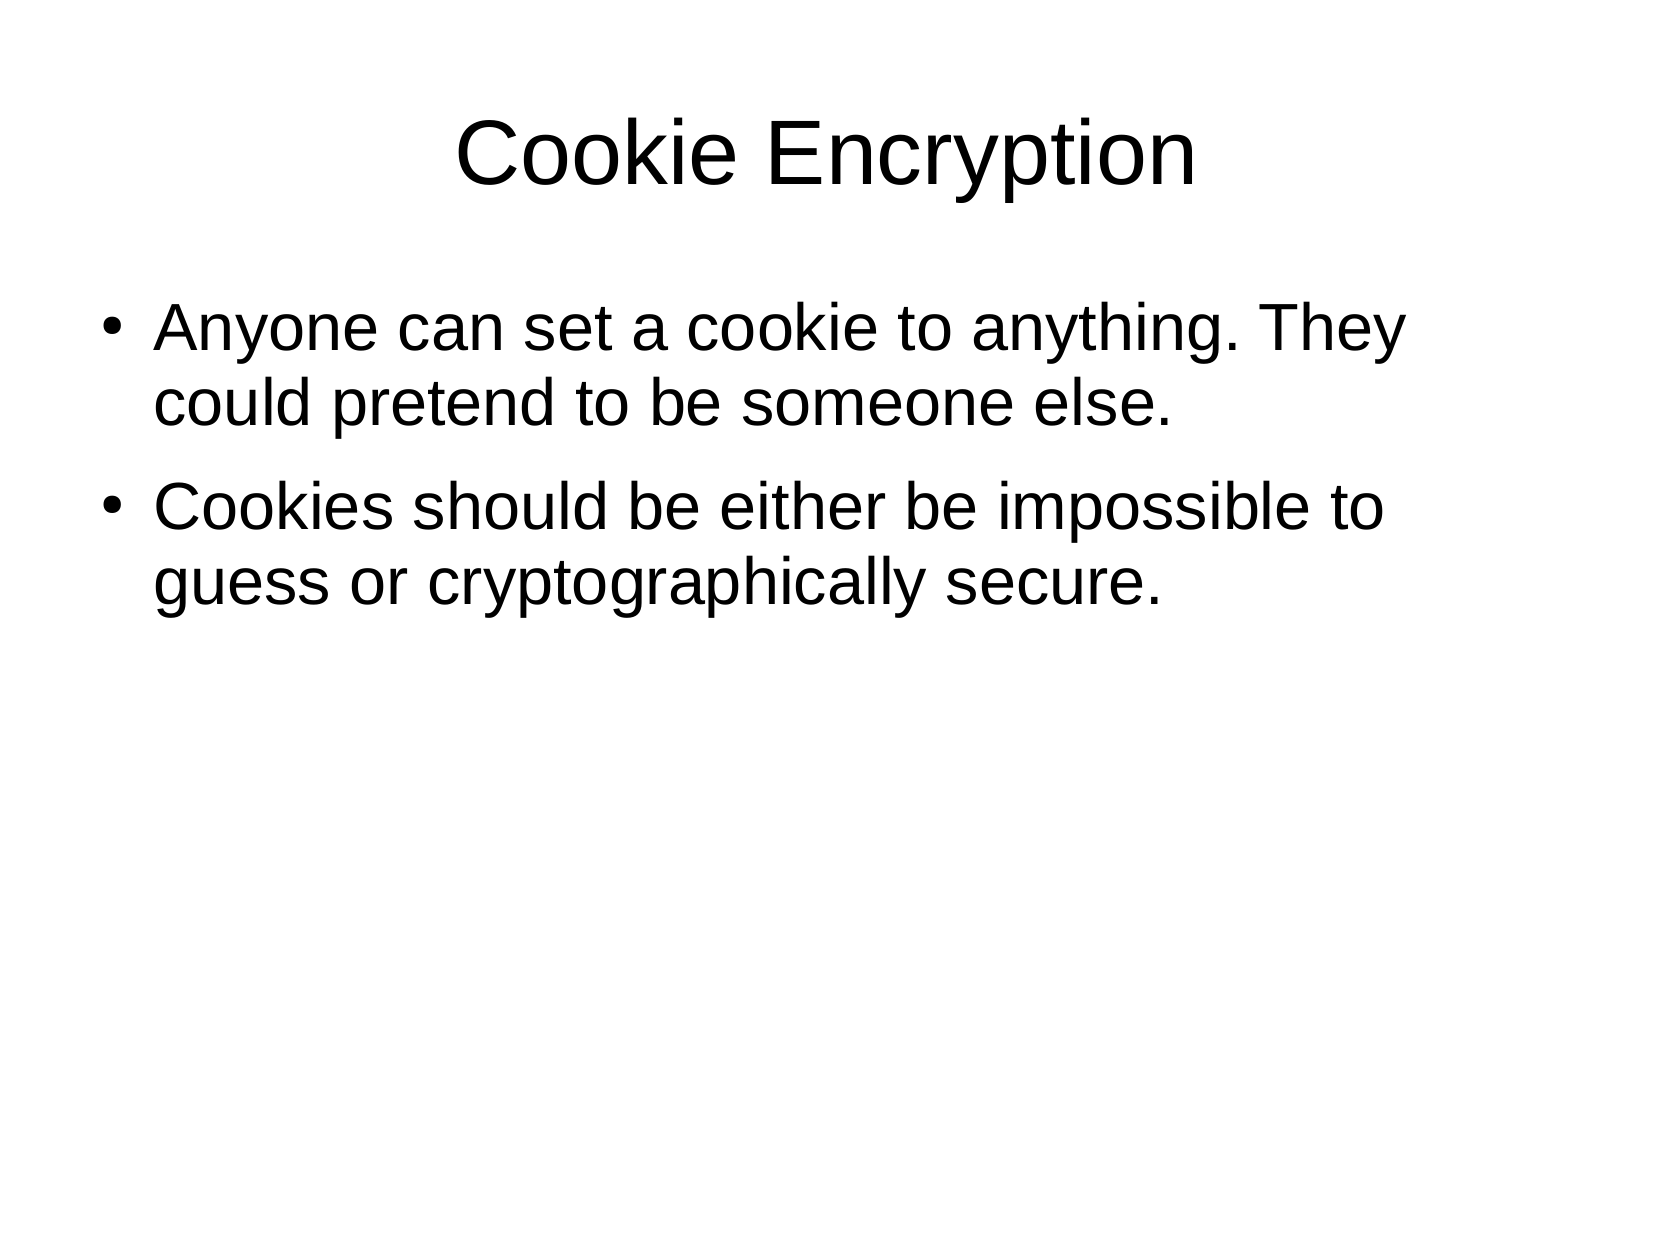

# Cookie Encryption
Anyone can set a cookie to anything. They could pretend to be someone else.
Cookies should be either be impossible to guess or cryptographically secure.